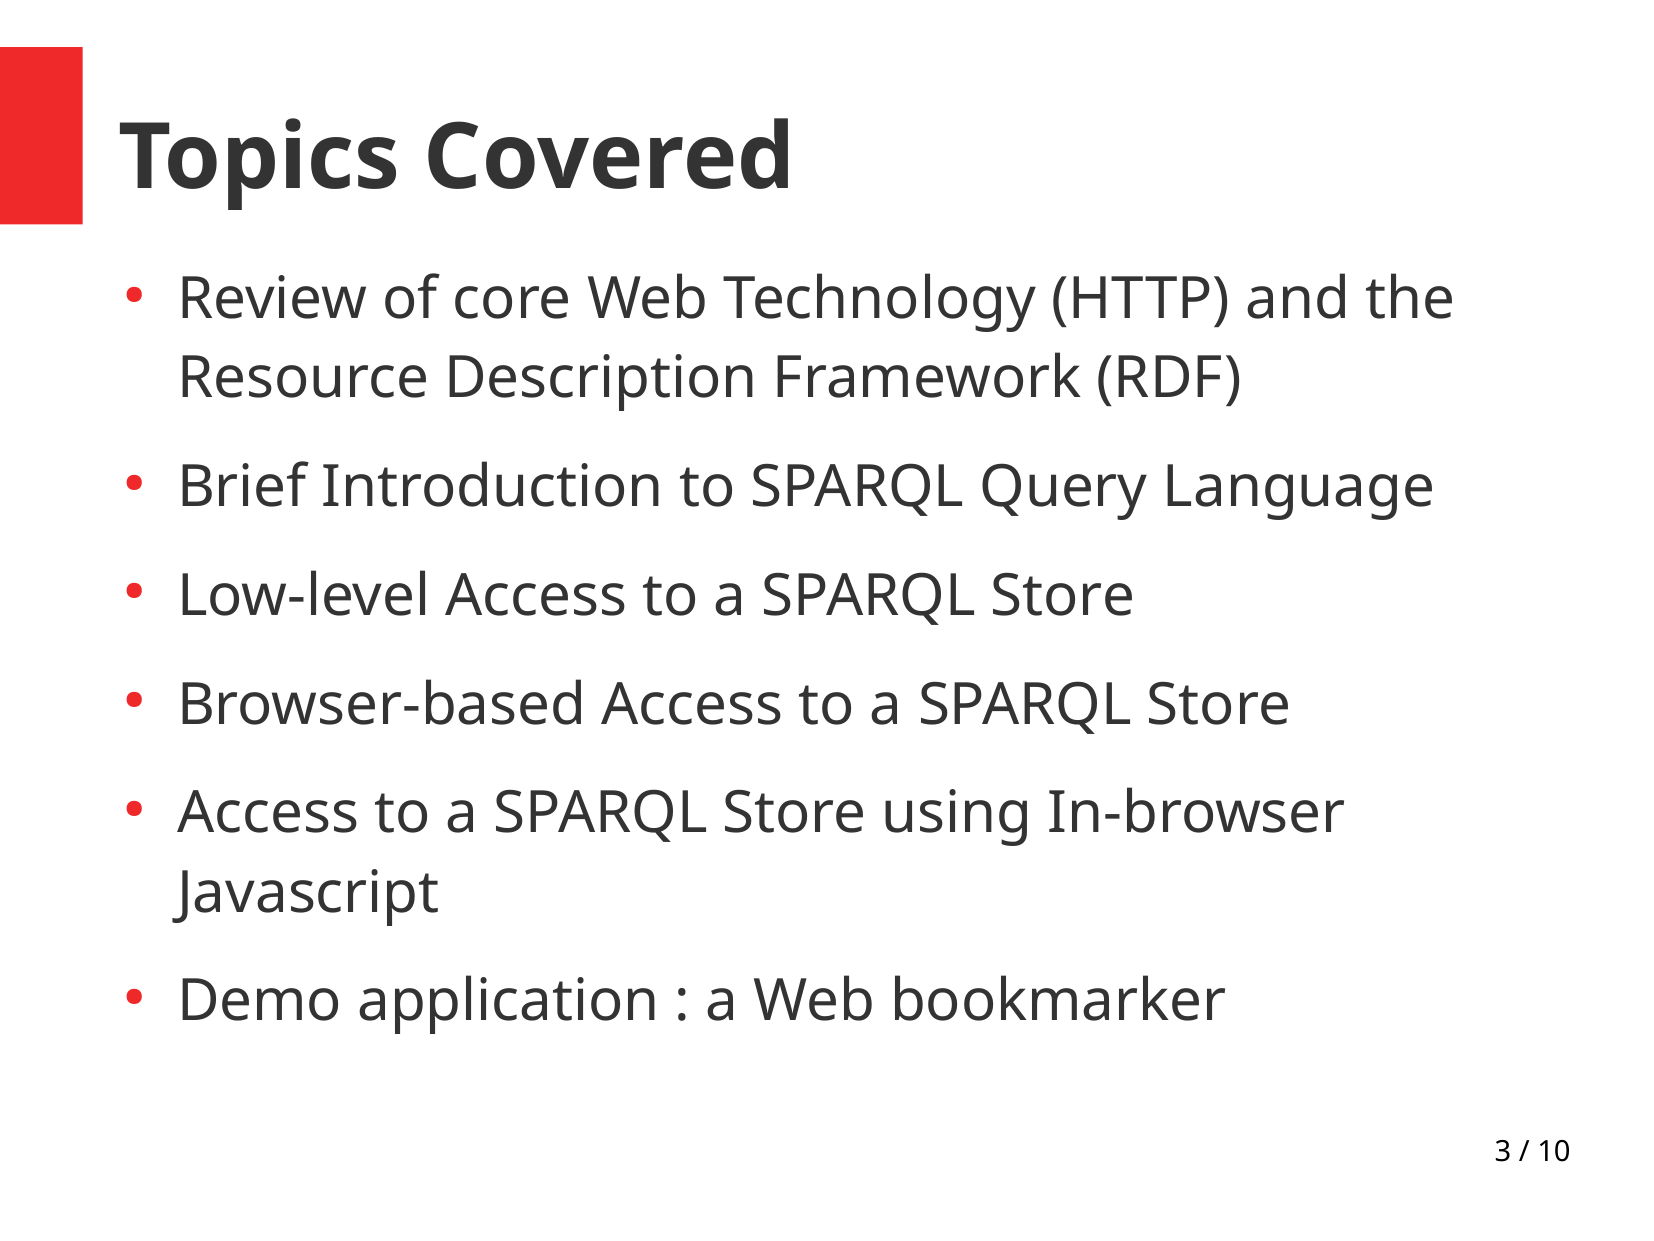

# Topics Covered
Review of core Web Technology (HTTP) and the Resource Description Framework (RDF)
Brief Introduction to SPARQL Query Language
Low-level Access to a SPARQL Store
Browser-based Access to a SPARQL Store
Access to a SPARQL Store using In-browser Javascript
Demo application : a Web bookmarker
3